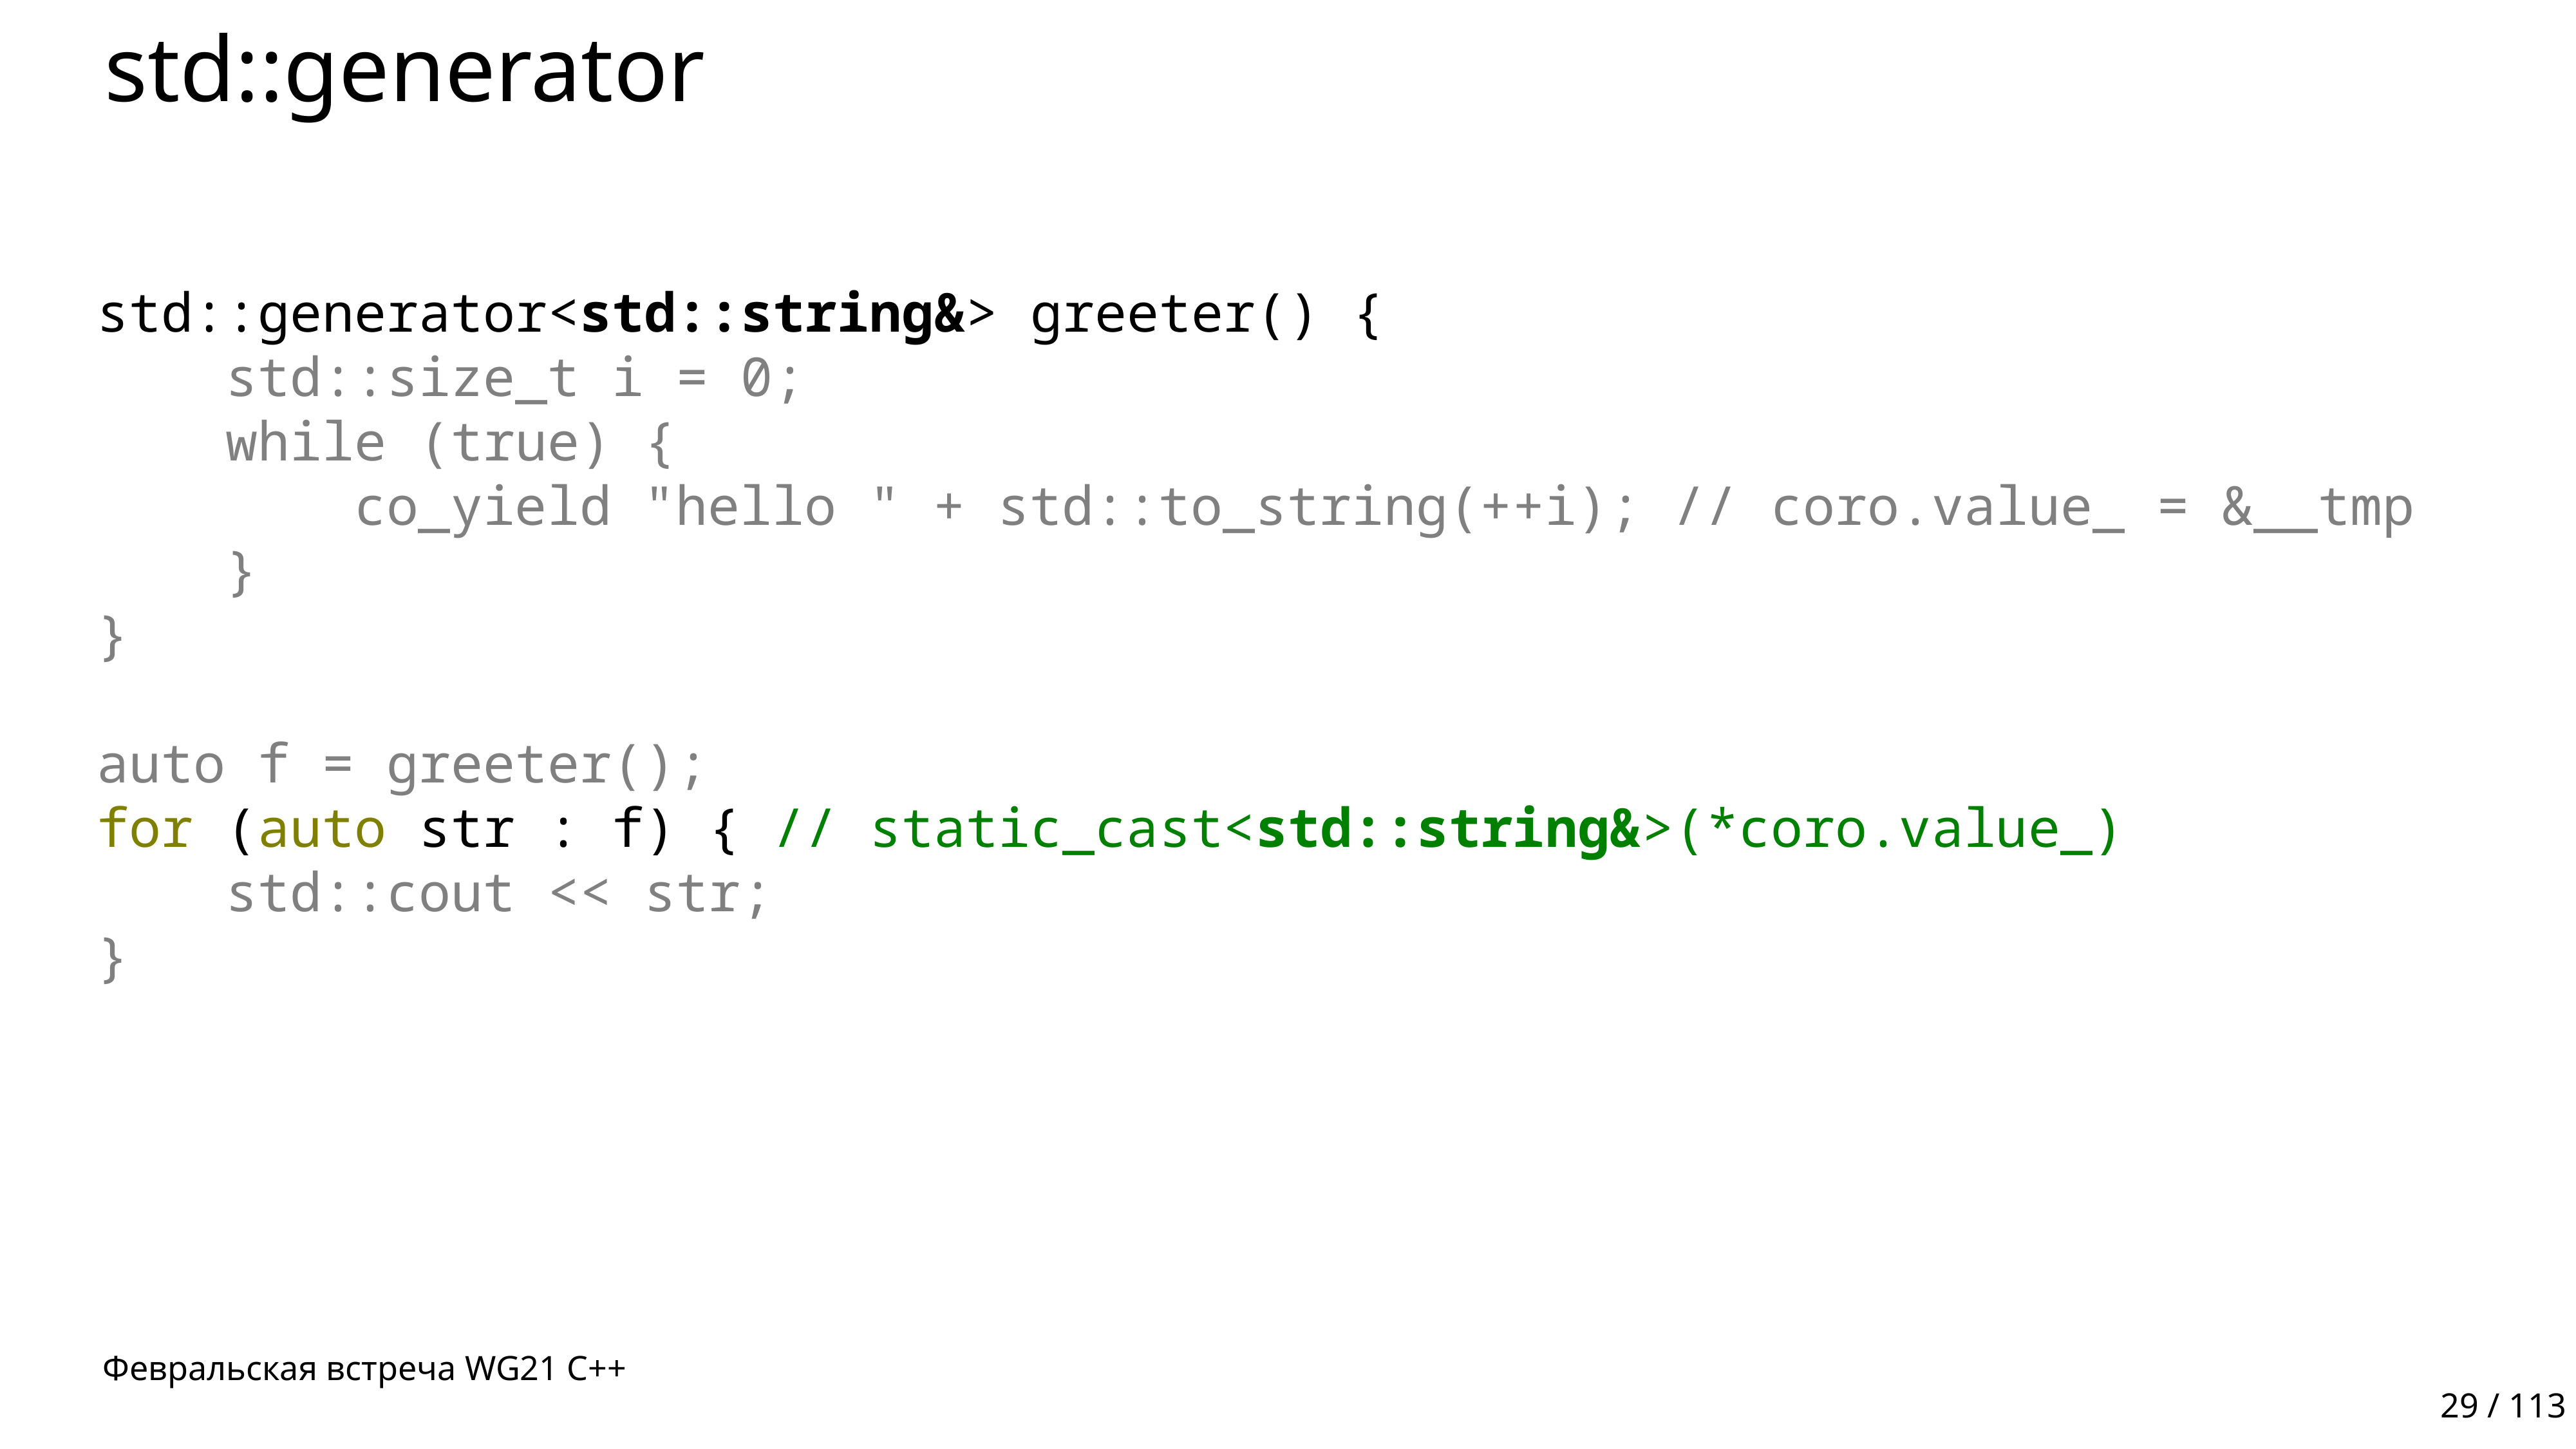

# std::generator
std::generator<std::string&> greeter() {
 std::size_t i = 0;
 while (true) {
 co_yield "hello " + std::to_string(++i); // coro.value_ = &__tmp
 }
}
auto f = greeter();
for (auto str : f) { // static_cast<std::string&>(*coro.value_)
 std::cout << str;
}
Февральская встреча WG21 C++